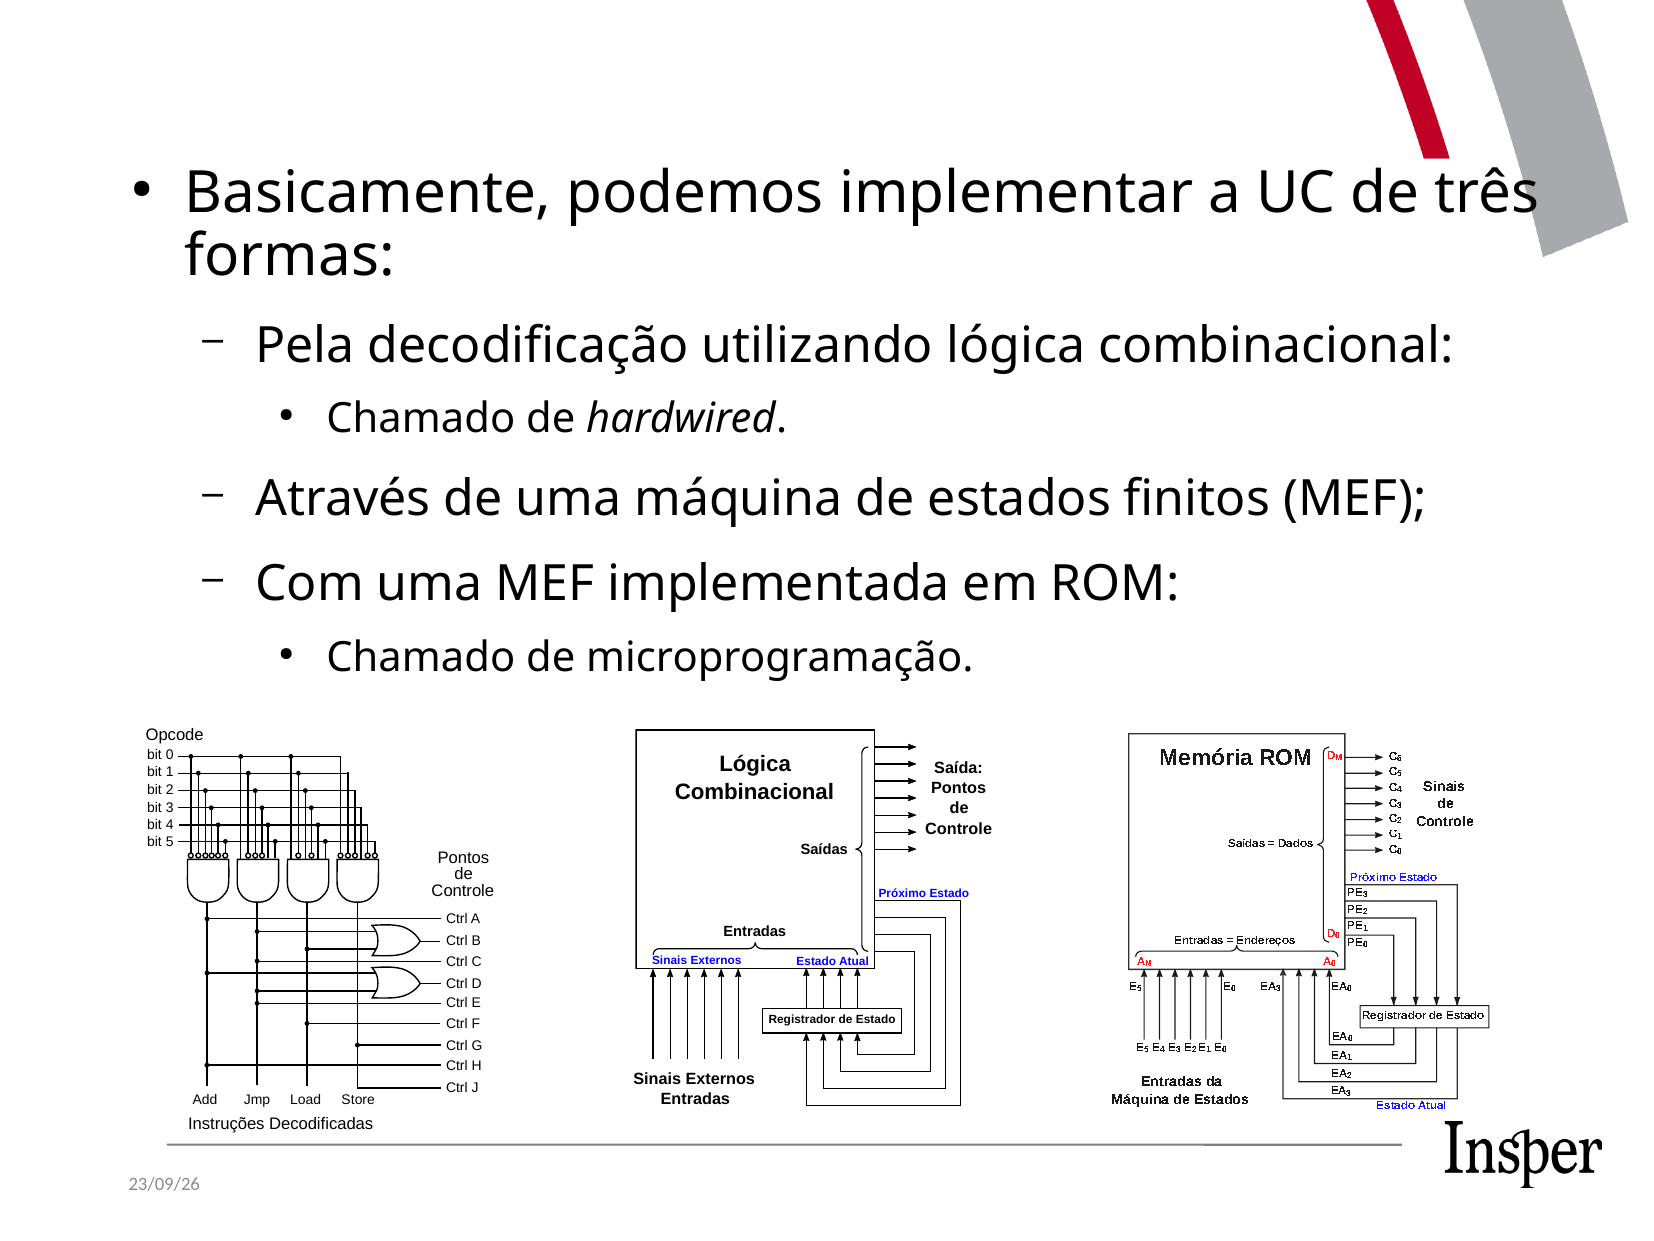

# Basicamente, podemos implementar a UC de três formas:
Pela decodificação utilizando lógica combinacional:
Chamado de hardwired.
Através de uma máquina de estados finitos (MEF);
Com uma MEF implementada em ROM:
Chamado de microprogramação.